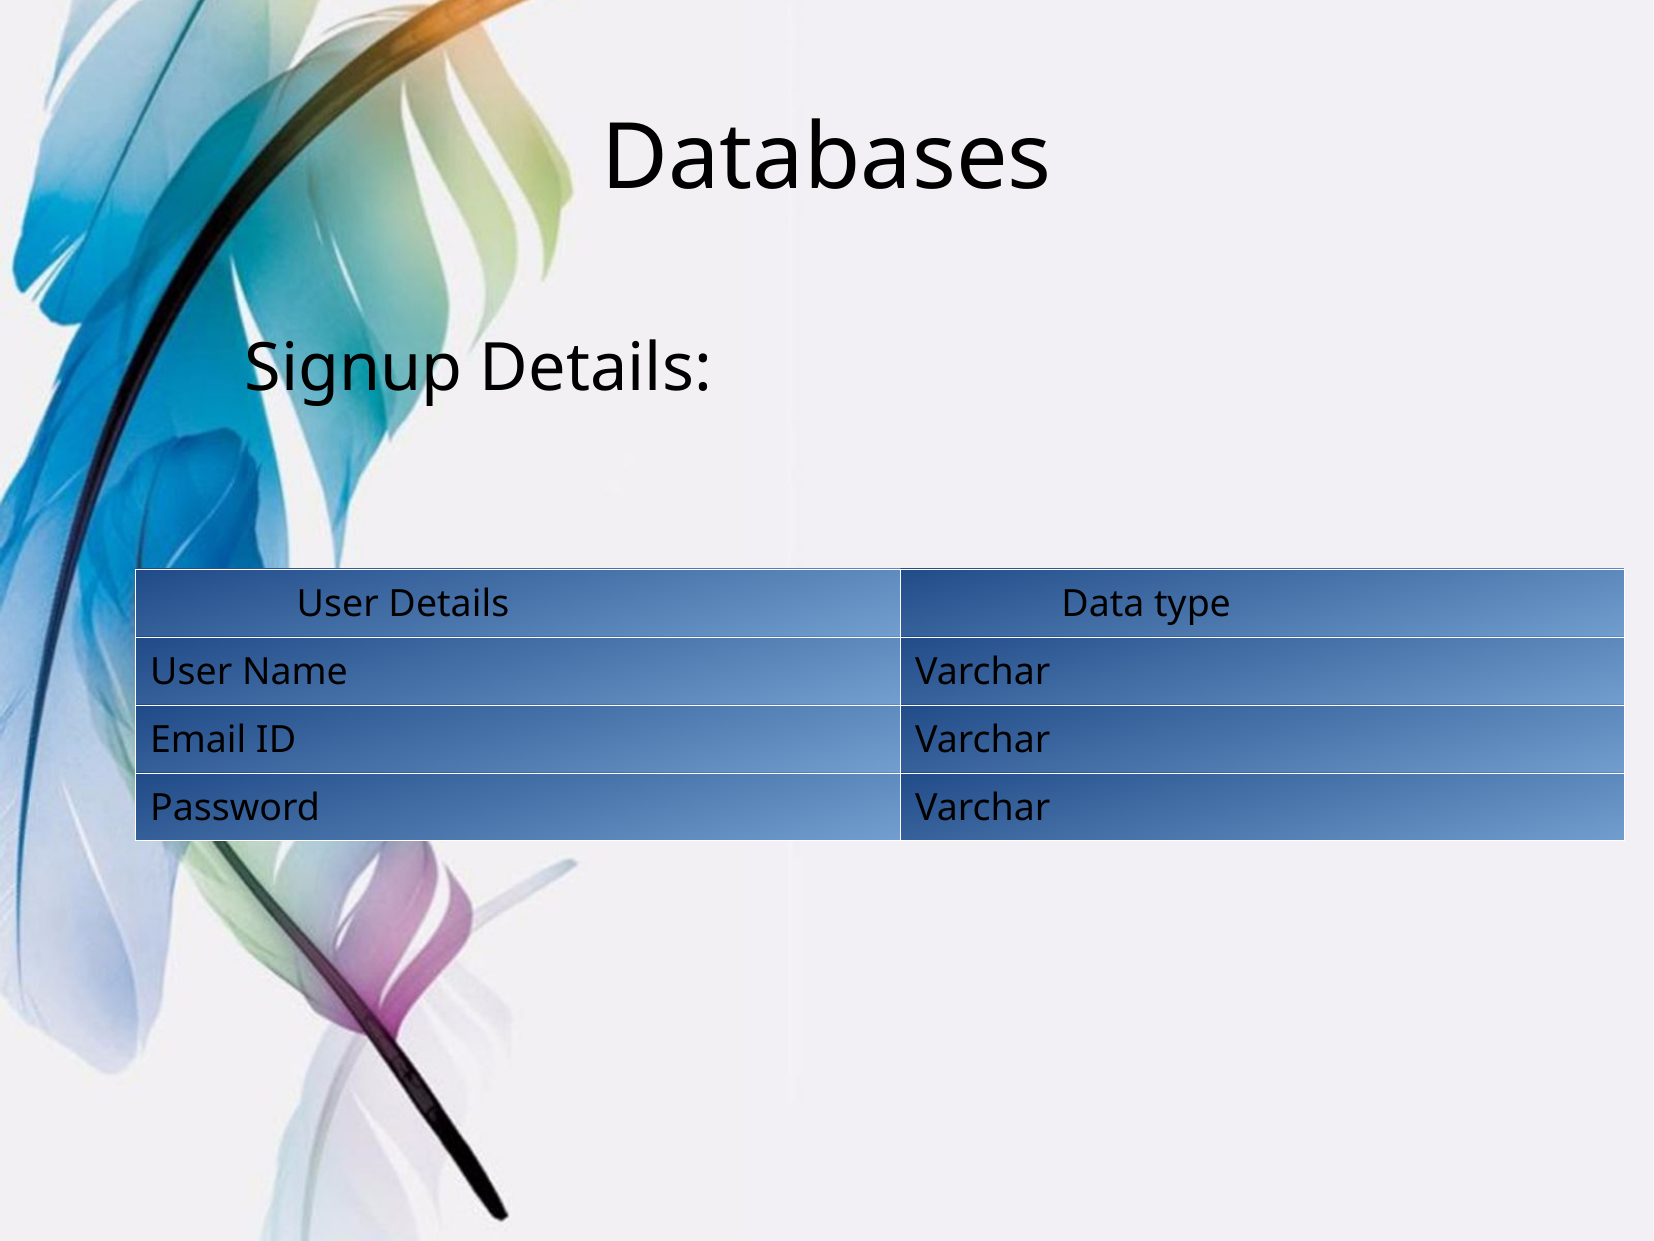

# Databases
 Signup Details:
| User Details | Data type |
| --- | --- |
| User Name | Varchar |
| Email ID | Varchar |
| Password | Varchar |